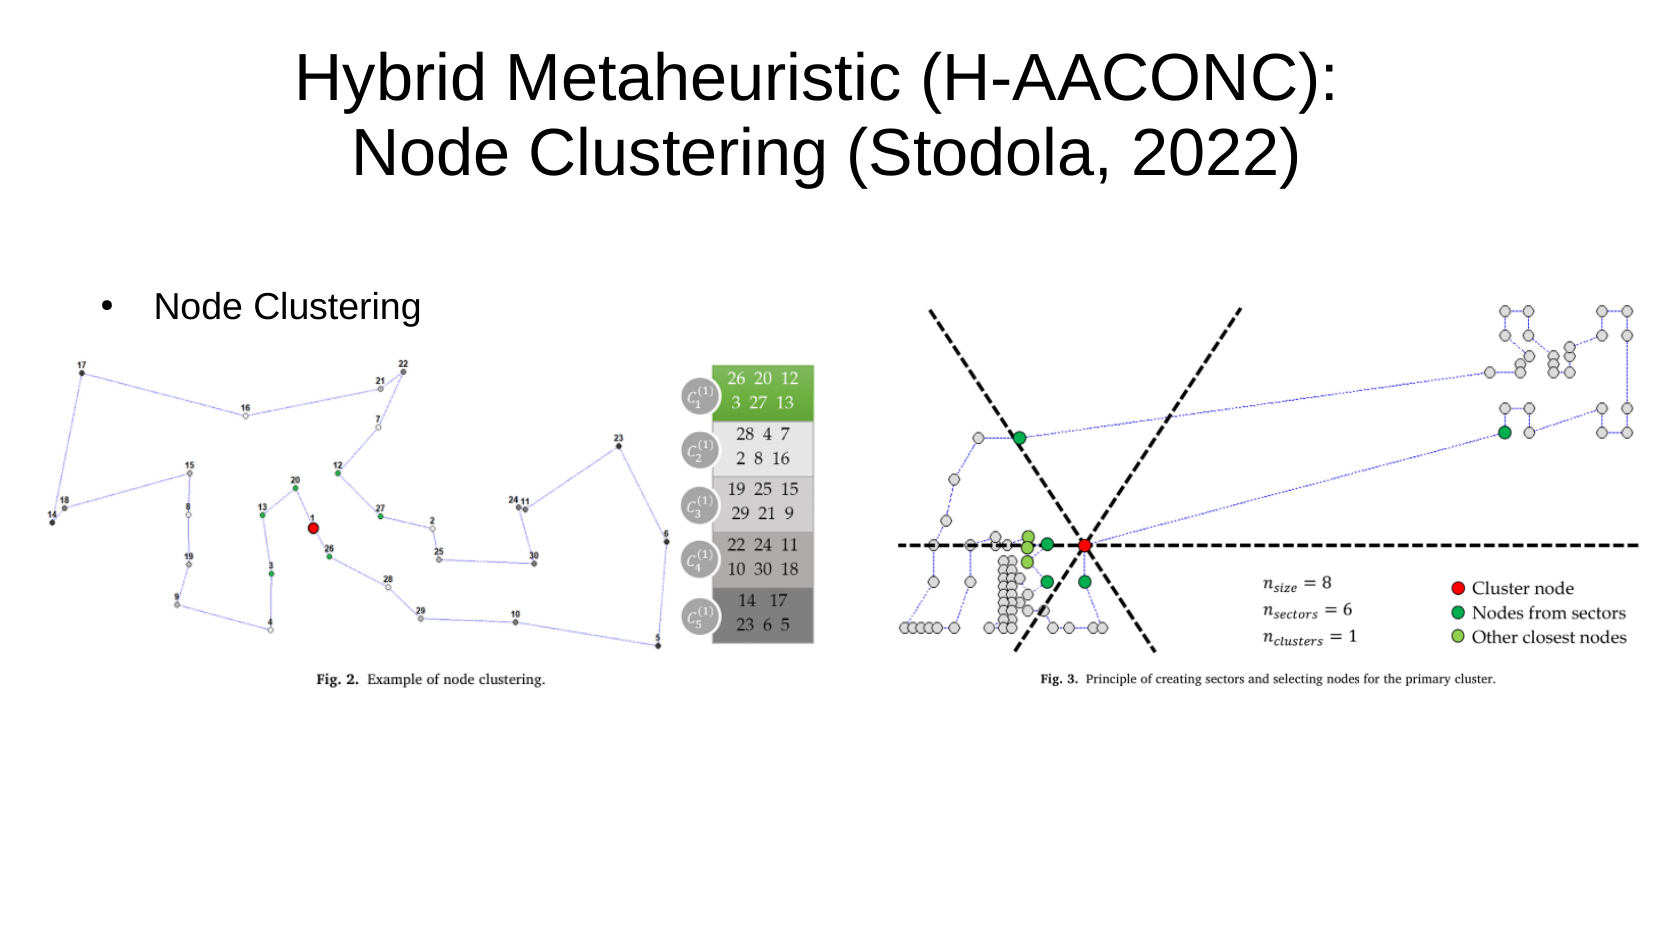

# Hybrid Metaheuristic (H-AACONC): Node Clustering (Stodola, 2022)
Node Clustering